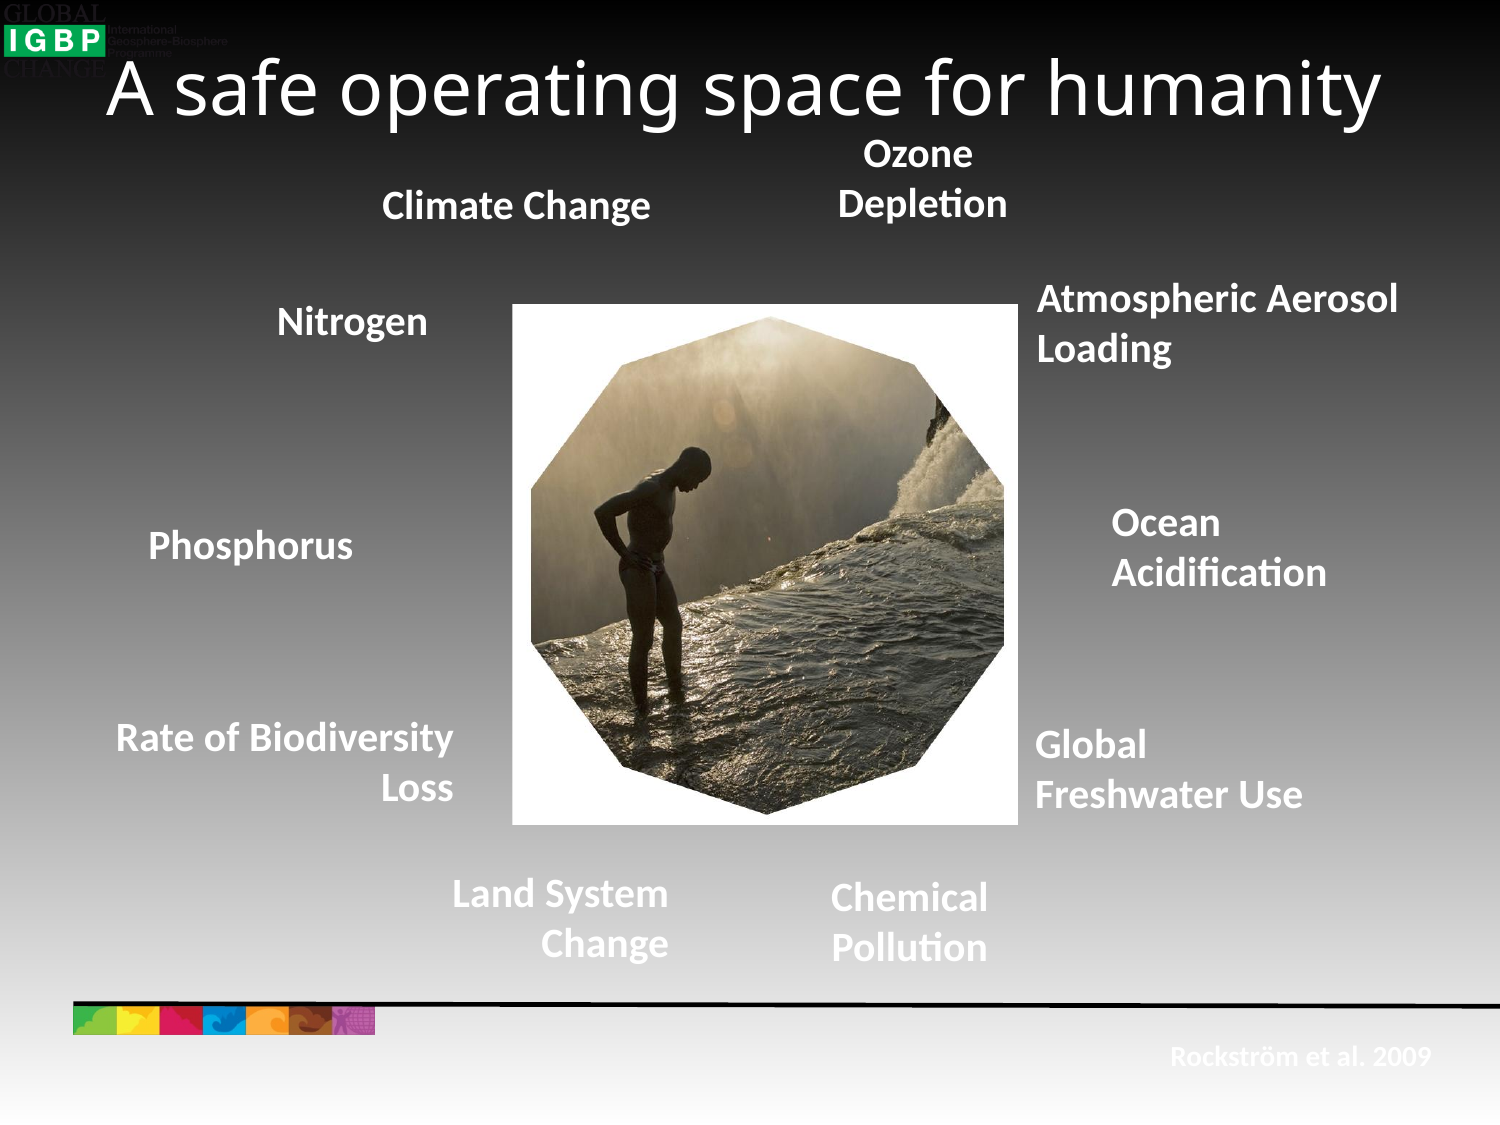

A safe operating space for humanity
#
Ozone
Depletion
Climate Change
Atmospheric Aerosol Loading
Nitrogen
Ocean
Acidification
Phosphorus
Rate of Biodiversity Loss
Global
Freshwater Use
Land System Change
Chemical
Pollution
Rockström et al. 2009